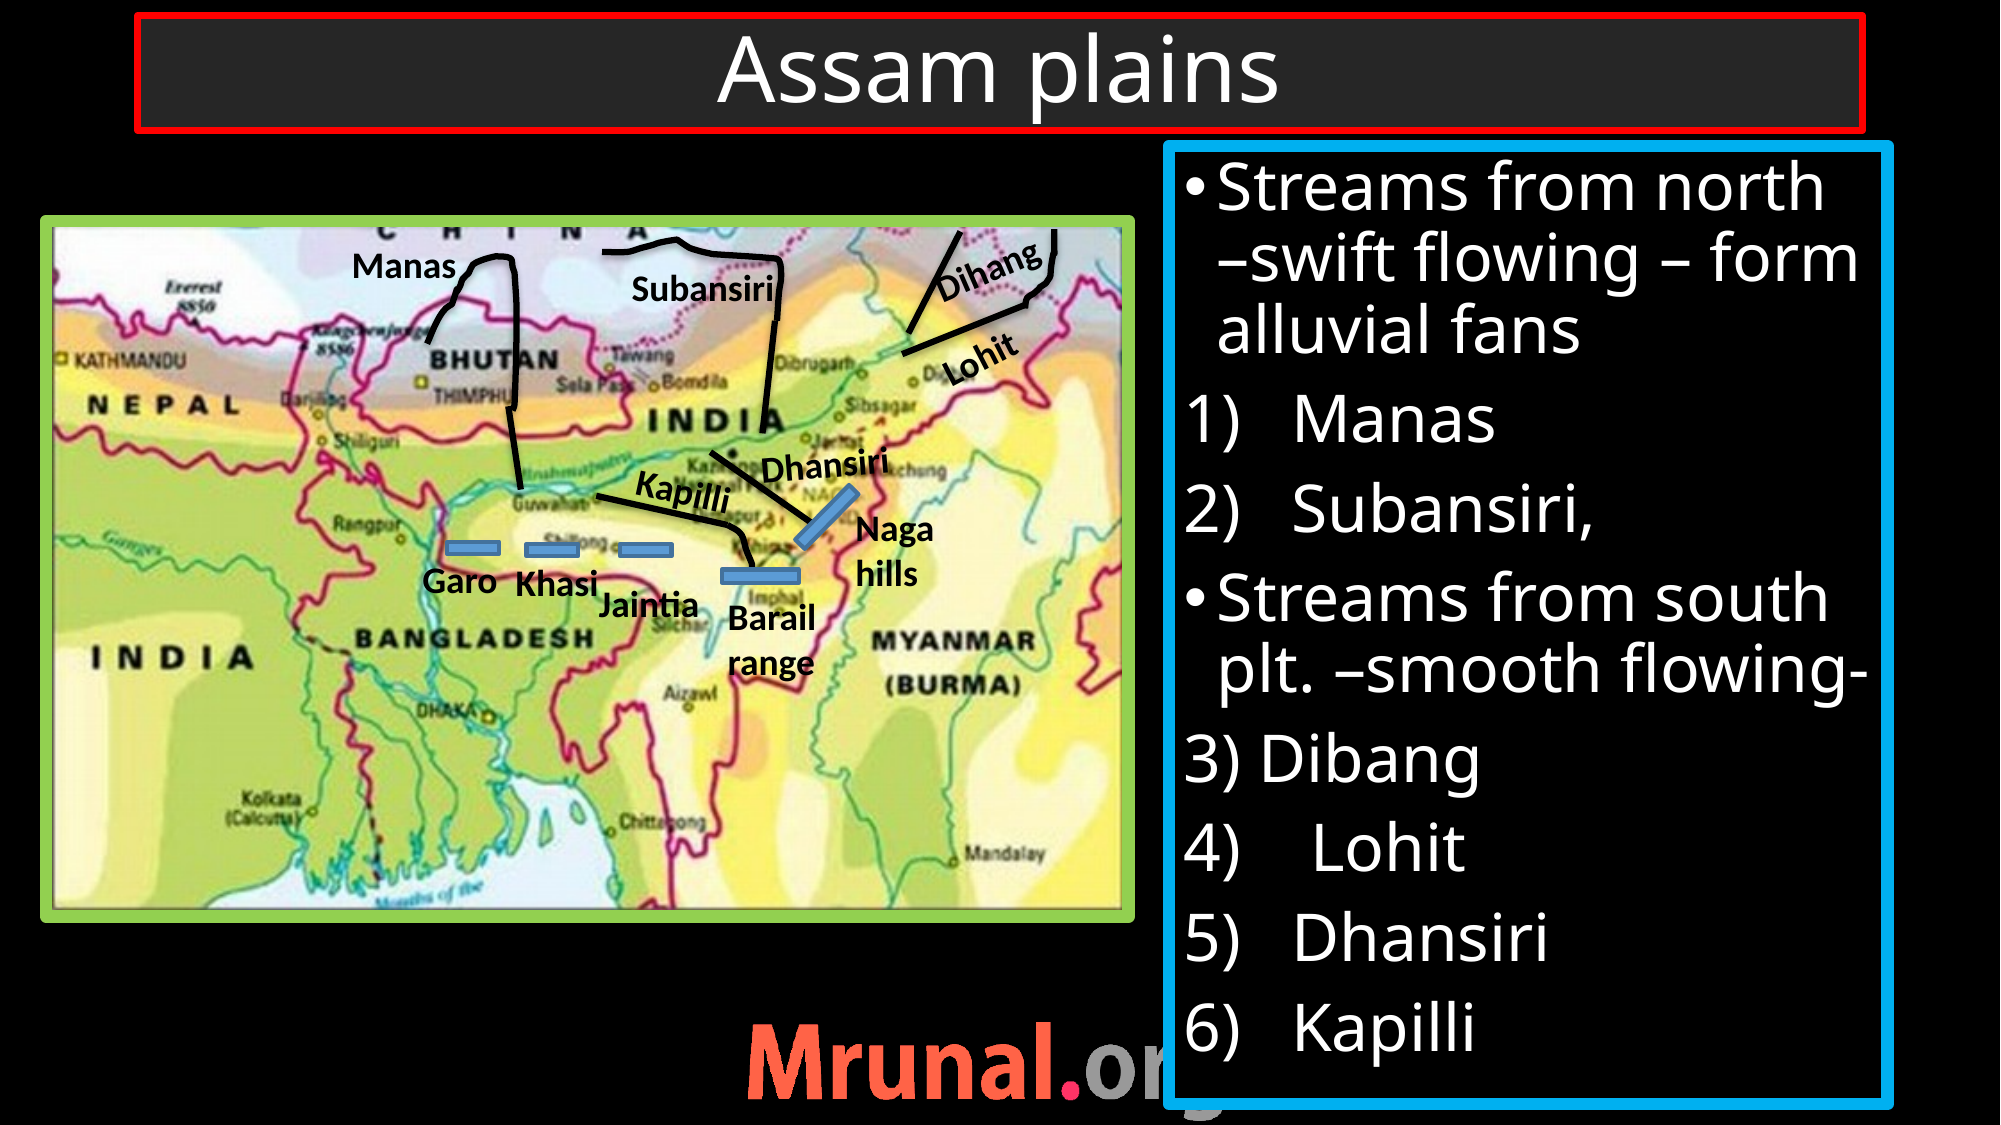

Assam plains
# Streams from north –swift flowing – form alluvial fans
Manas
Subansiri,
Streams from south plt. –smooth flowing-
3) Dibang
4) Lohit
Dhansiri
Kapilli
Dihang
Manas
Subansiri
Lohit
Dhansiri
Kapilli
Naga hills
Garo
Khasi
Jaintia
Barail range